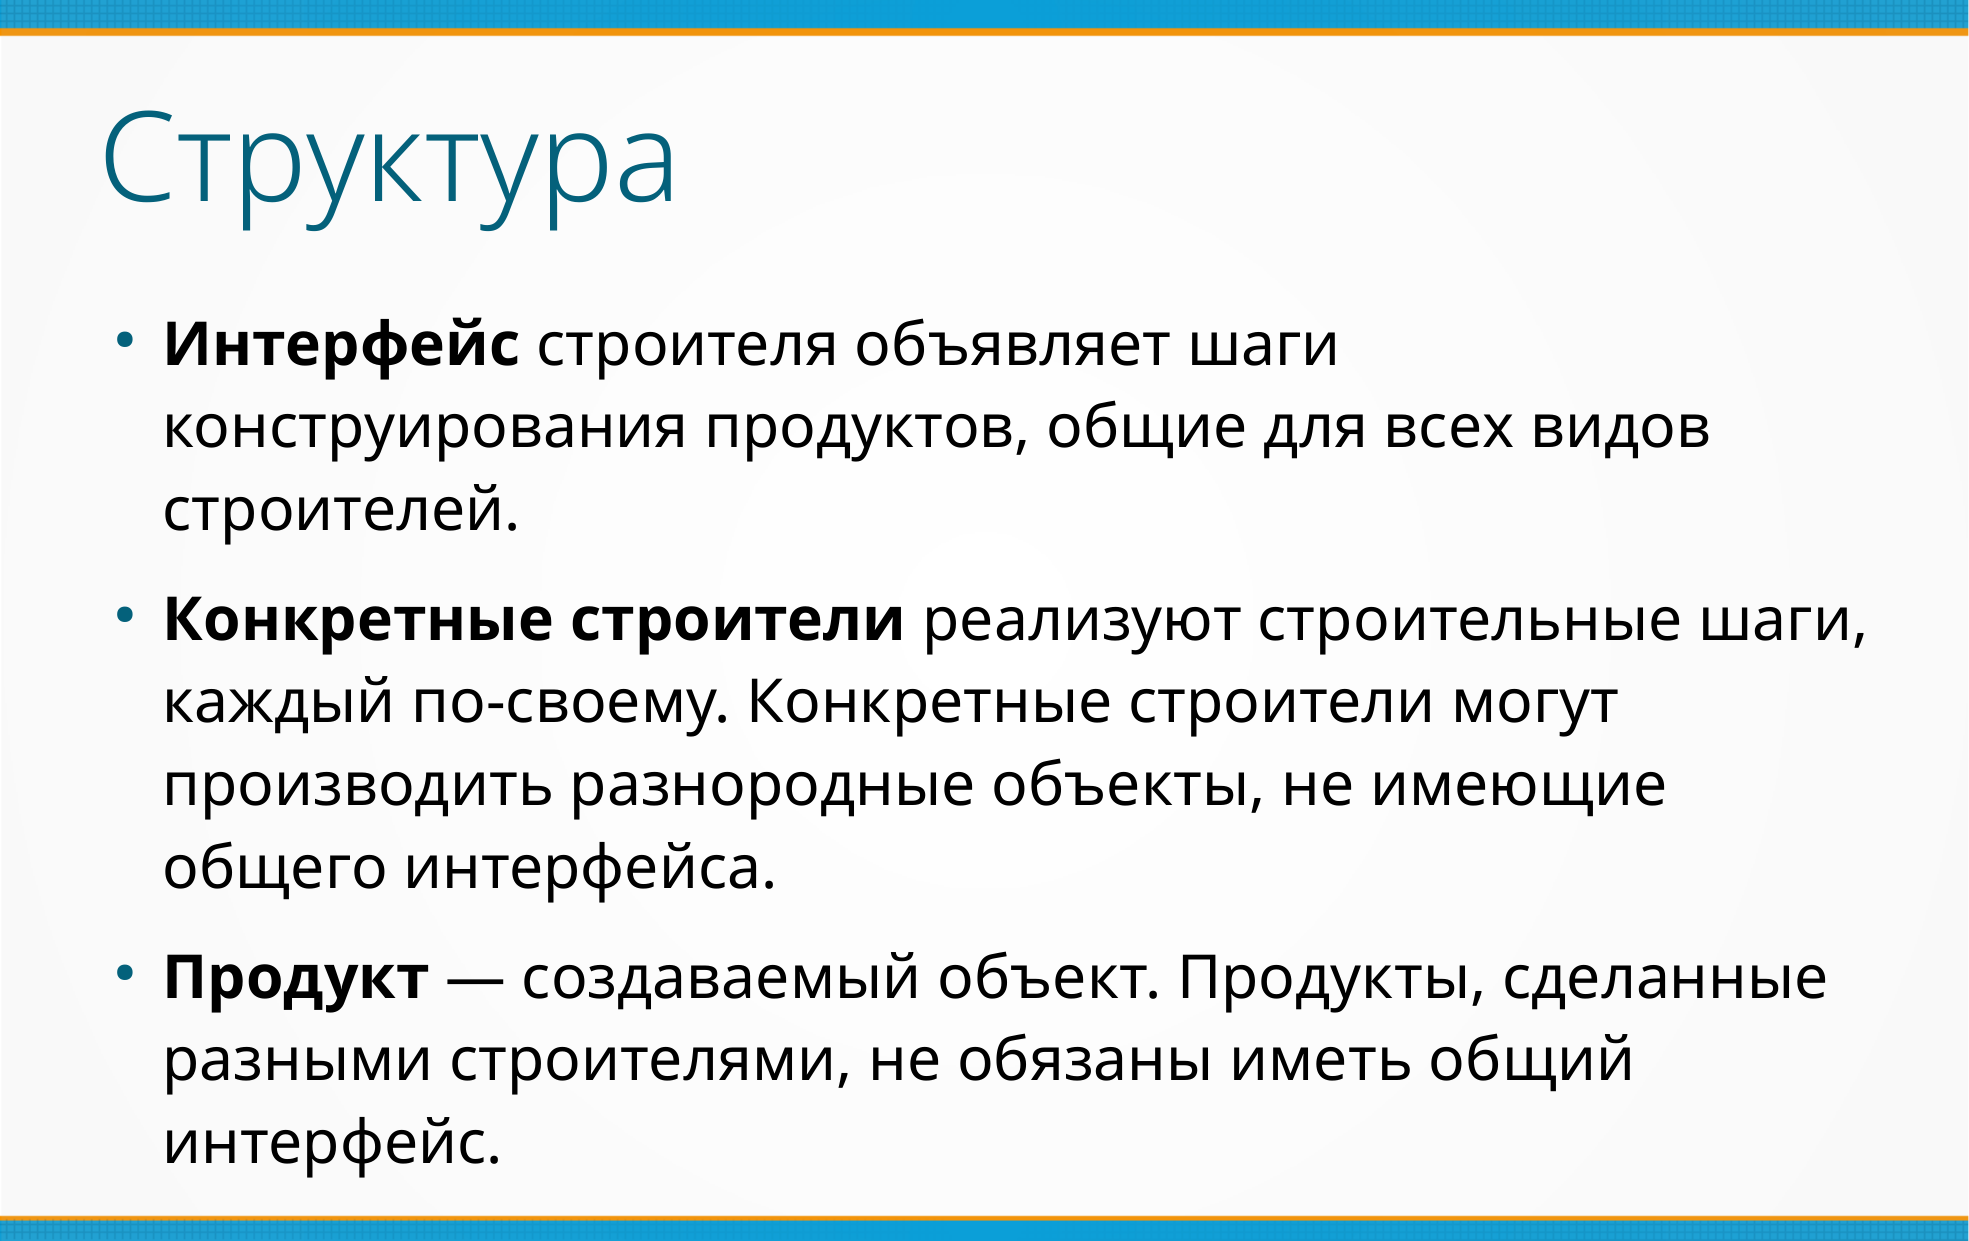

# Структура
Интерфейс строителя объявляет шаги конструирования продуктов, общие для всех видов строителей.
Конкретные строители реализуют строительные шаги, каждый по-своему. Конкретные строители могут производить разнородные объекты, не имеющие общего интерфейса.
Продукт — создаваемый объект. Продукты, сделанные разными строителями, не обязаны иметь общий интерфейс.